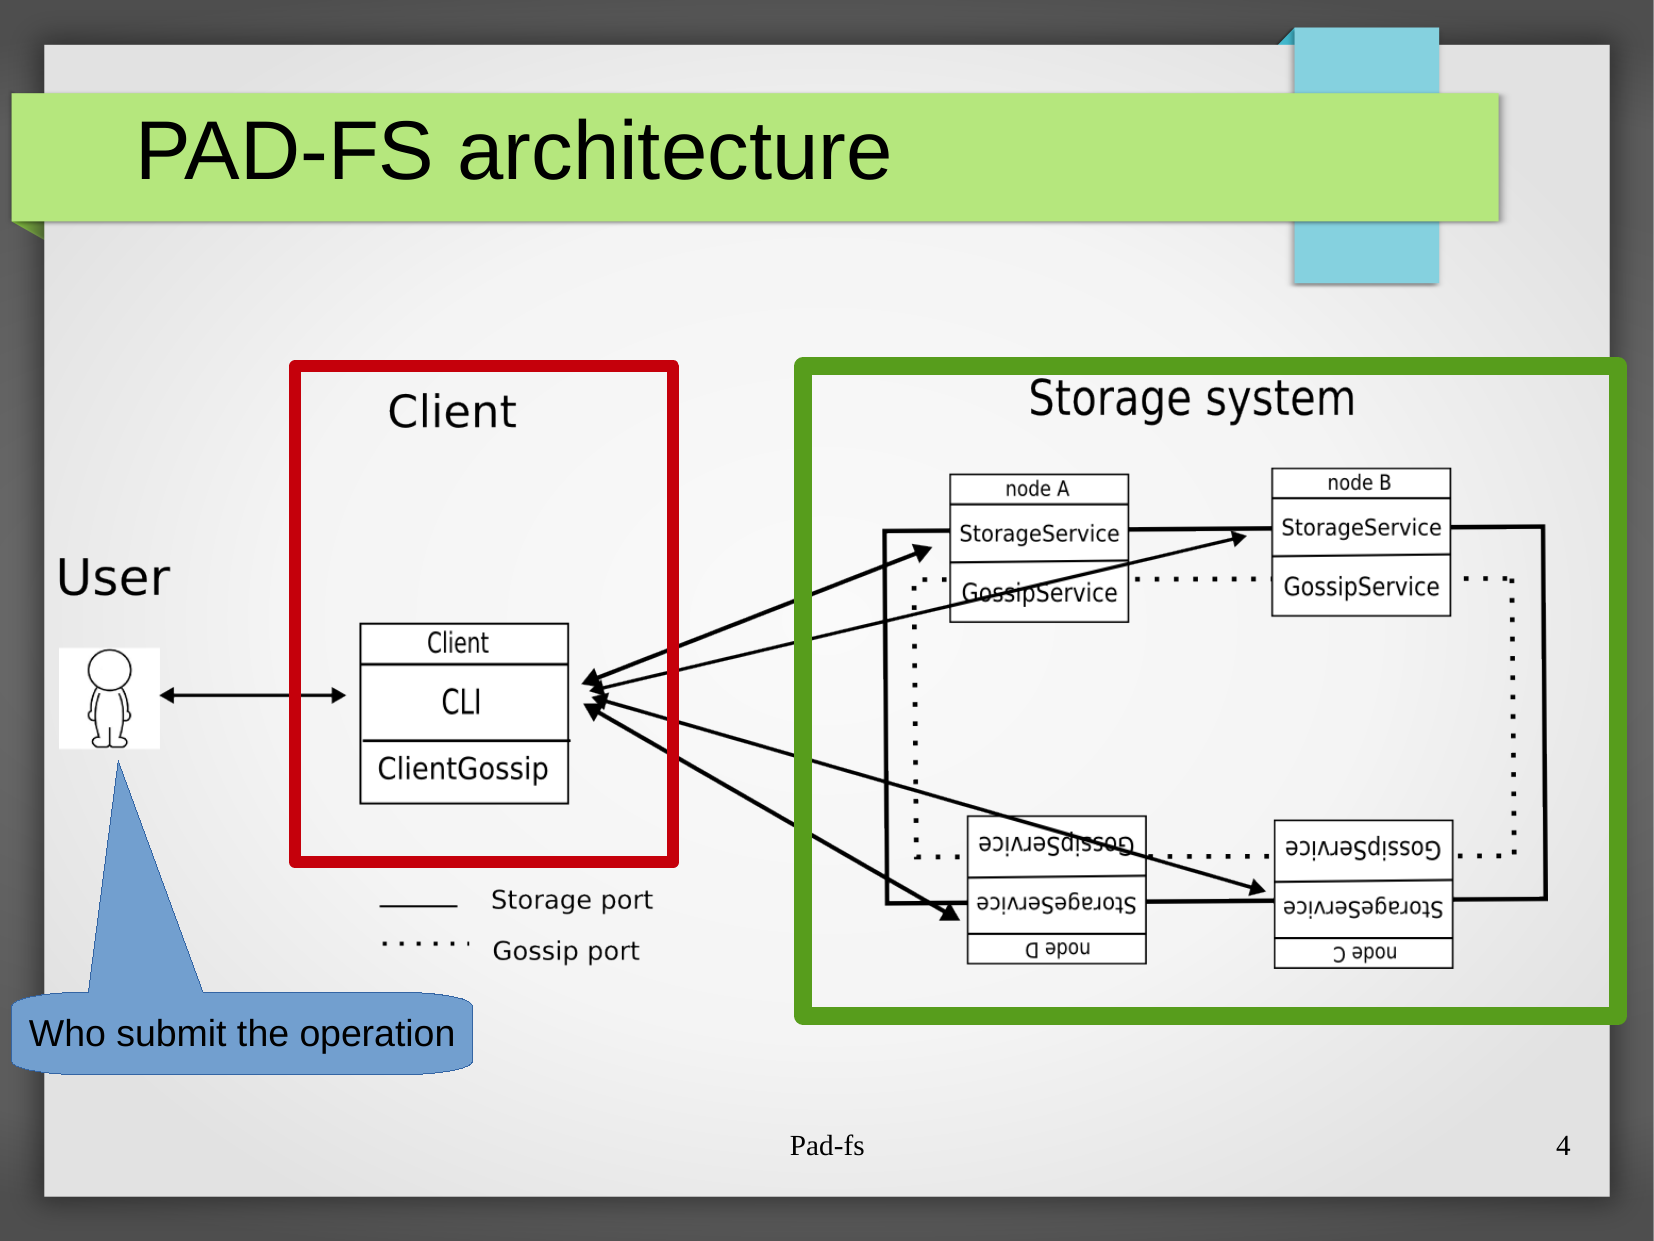

# PAD-FS architecture
Who submit the operation
Pad-fs
4